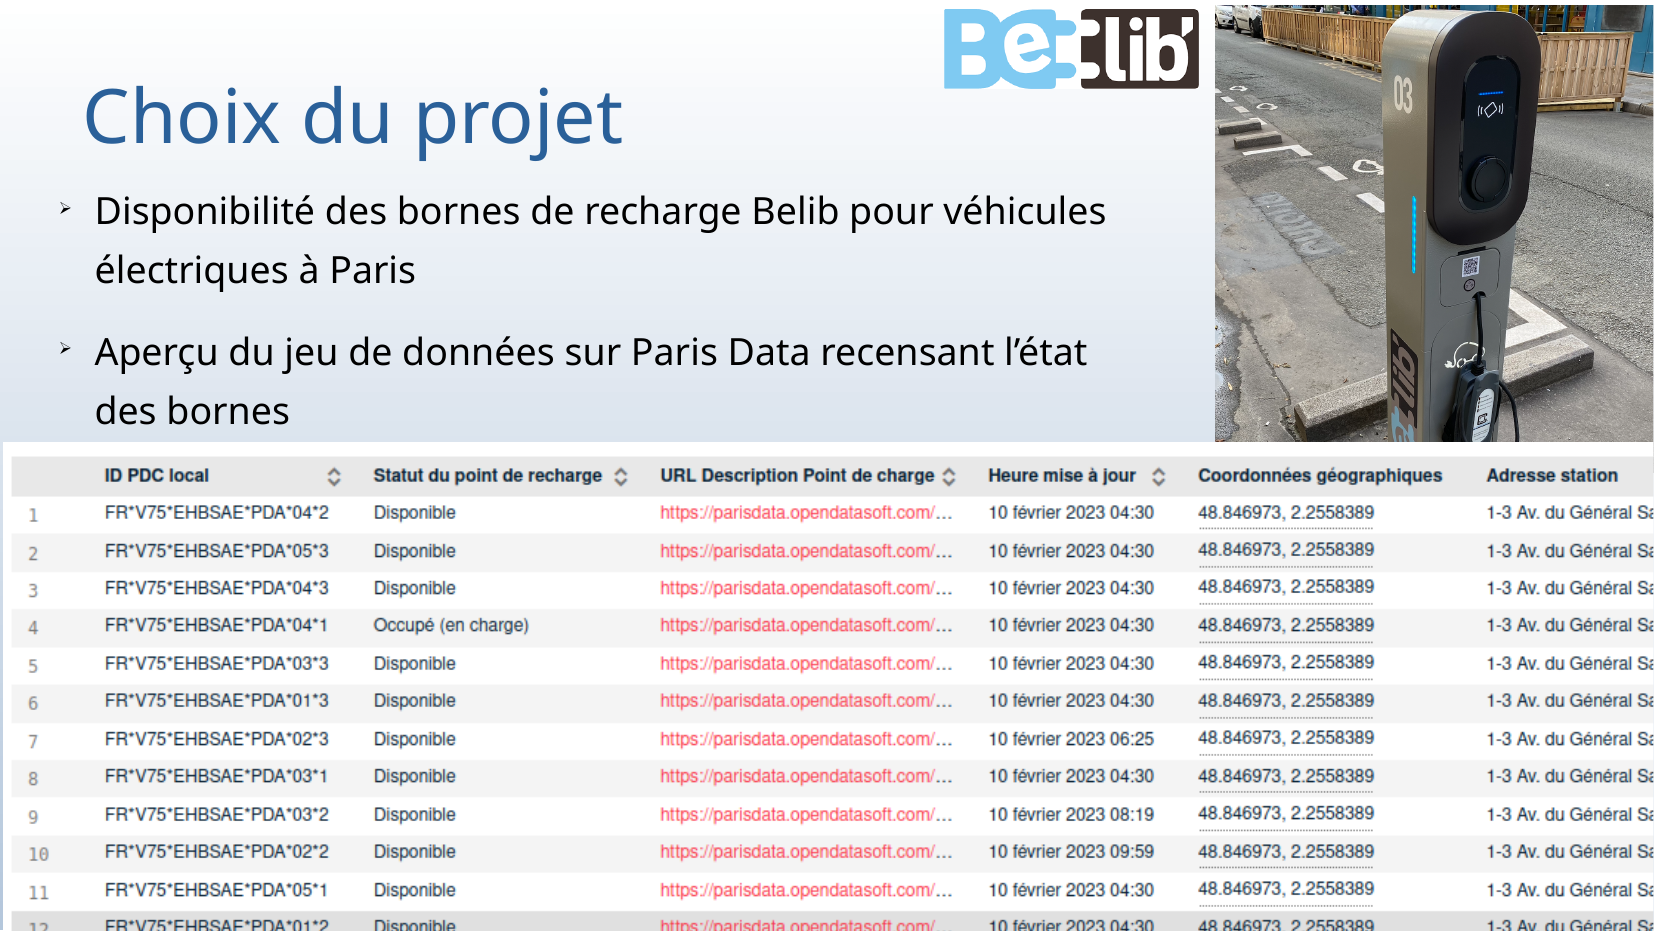

# Choix du projet
Disponibilité des bornes de recharge Belib pour véhicules électriques à Paris
Aperçu du jeu de données sur Paris Data recensant l’état des bornes